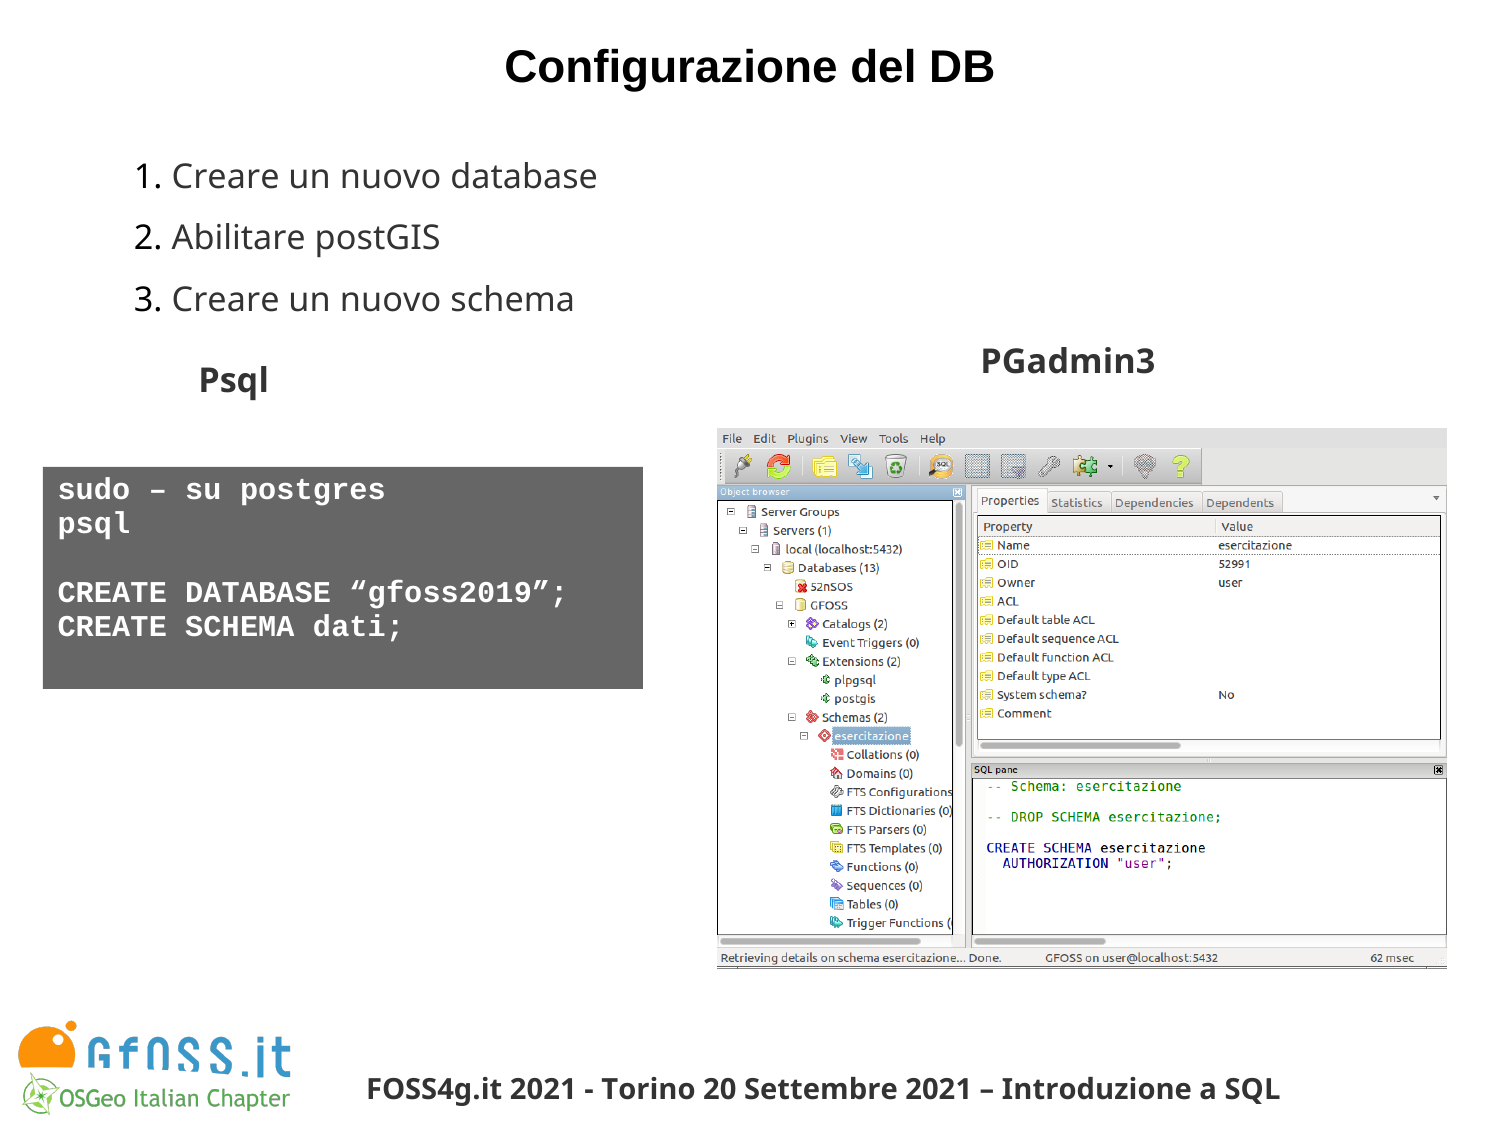

# Configurazione del DB
 Creare un nuovo database
 Abilitare postGIS
 Creare un nuovo schema
PGadmin3
Psql
sudo – su postgres
psql
CREATE DATABASE “gfoss2019”;
CREATE SCHEMA dati;